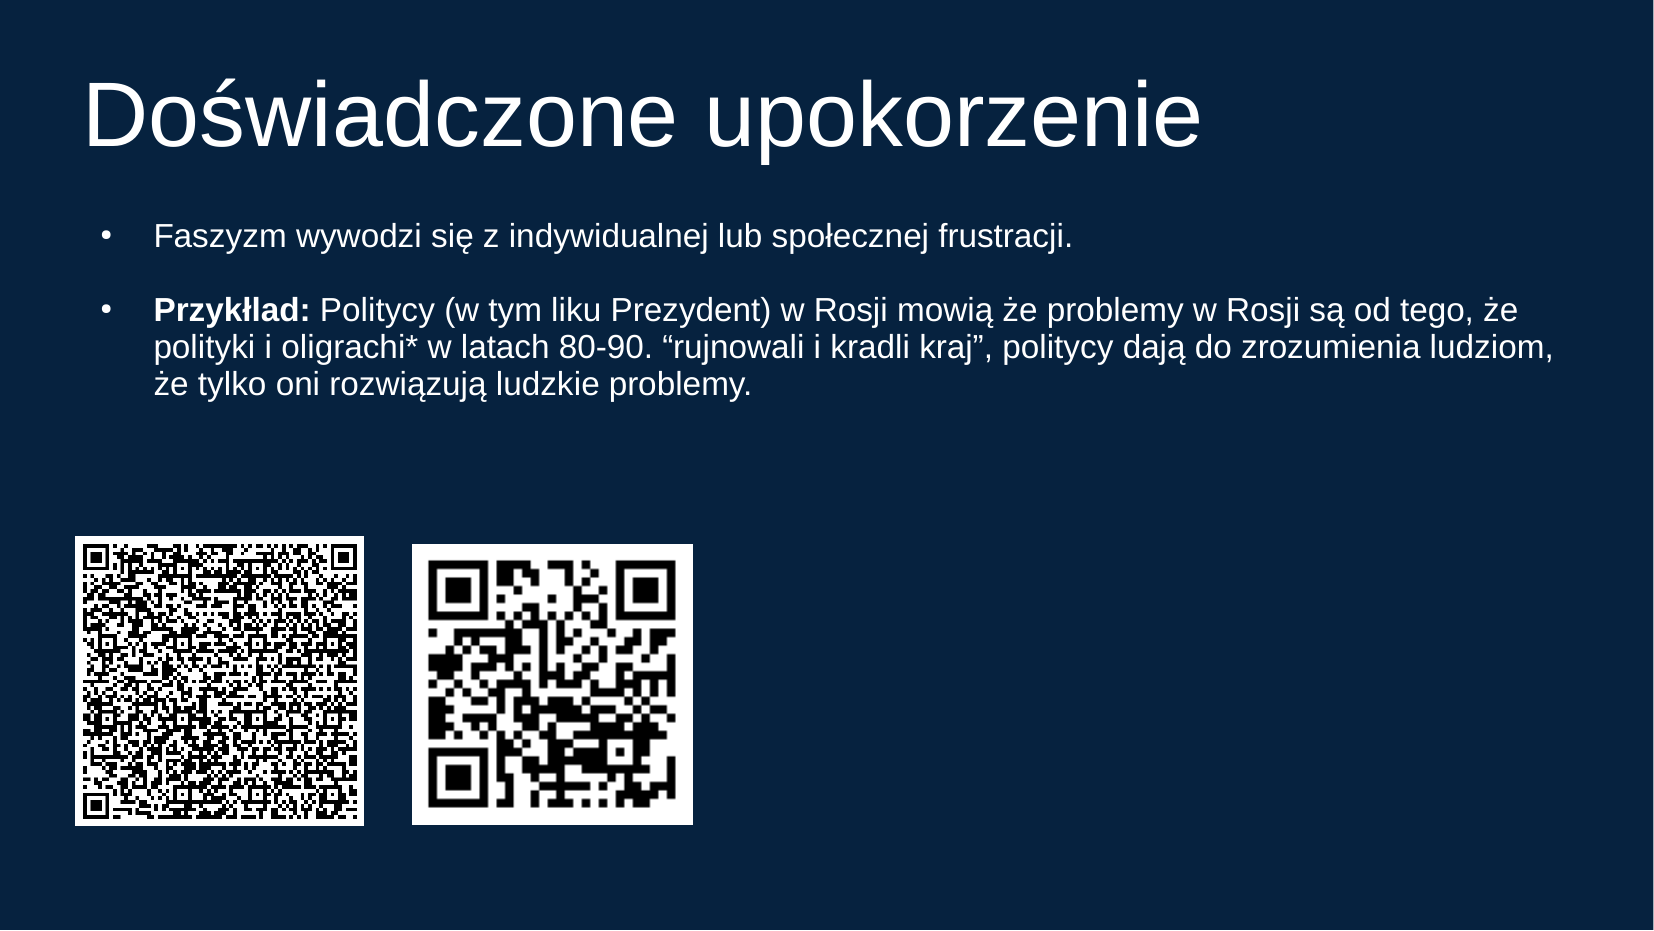

# Doświadczone upokorzenie
Faszyzm wywodzi się z indywidualnej lub społecznej frustracji.
Przykłlad: Polityсy (w tym liku Prezydent) w Rosji mowią że problemy w Rosji są od tego, że polityki i oligrachi* w latach 80-90. “rujnowali i kradli kraj”, politycy dają do zrozumienia ludziom, że tylko oni rozwiązują ludzkie problemy.